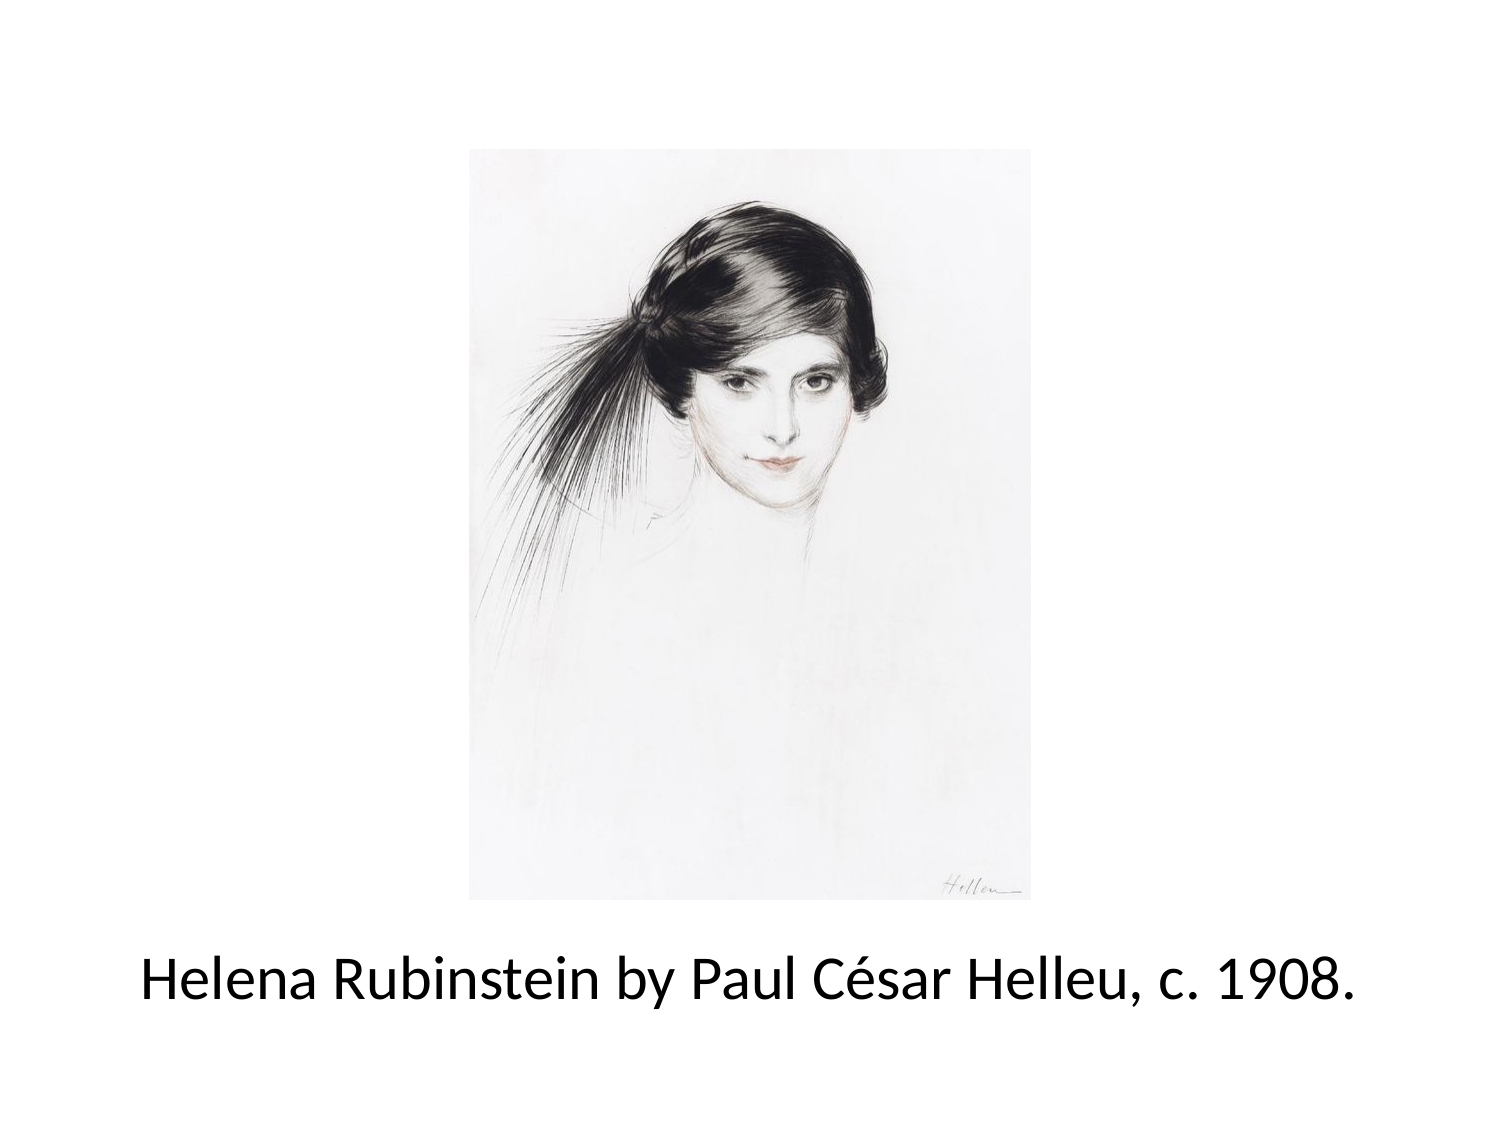

Helena Rubinstein by Paul César Helleu, c. 1908.